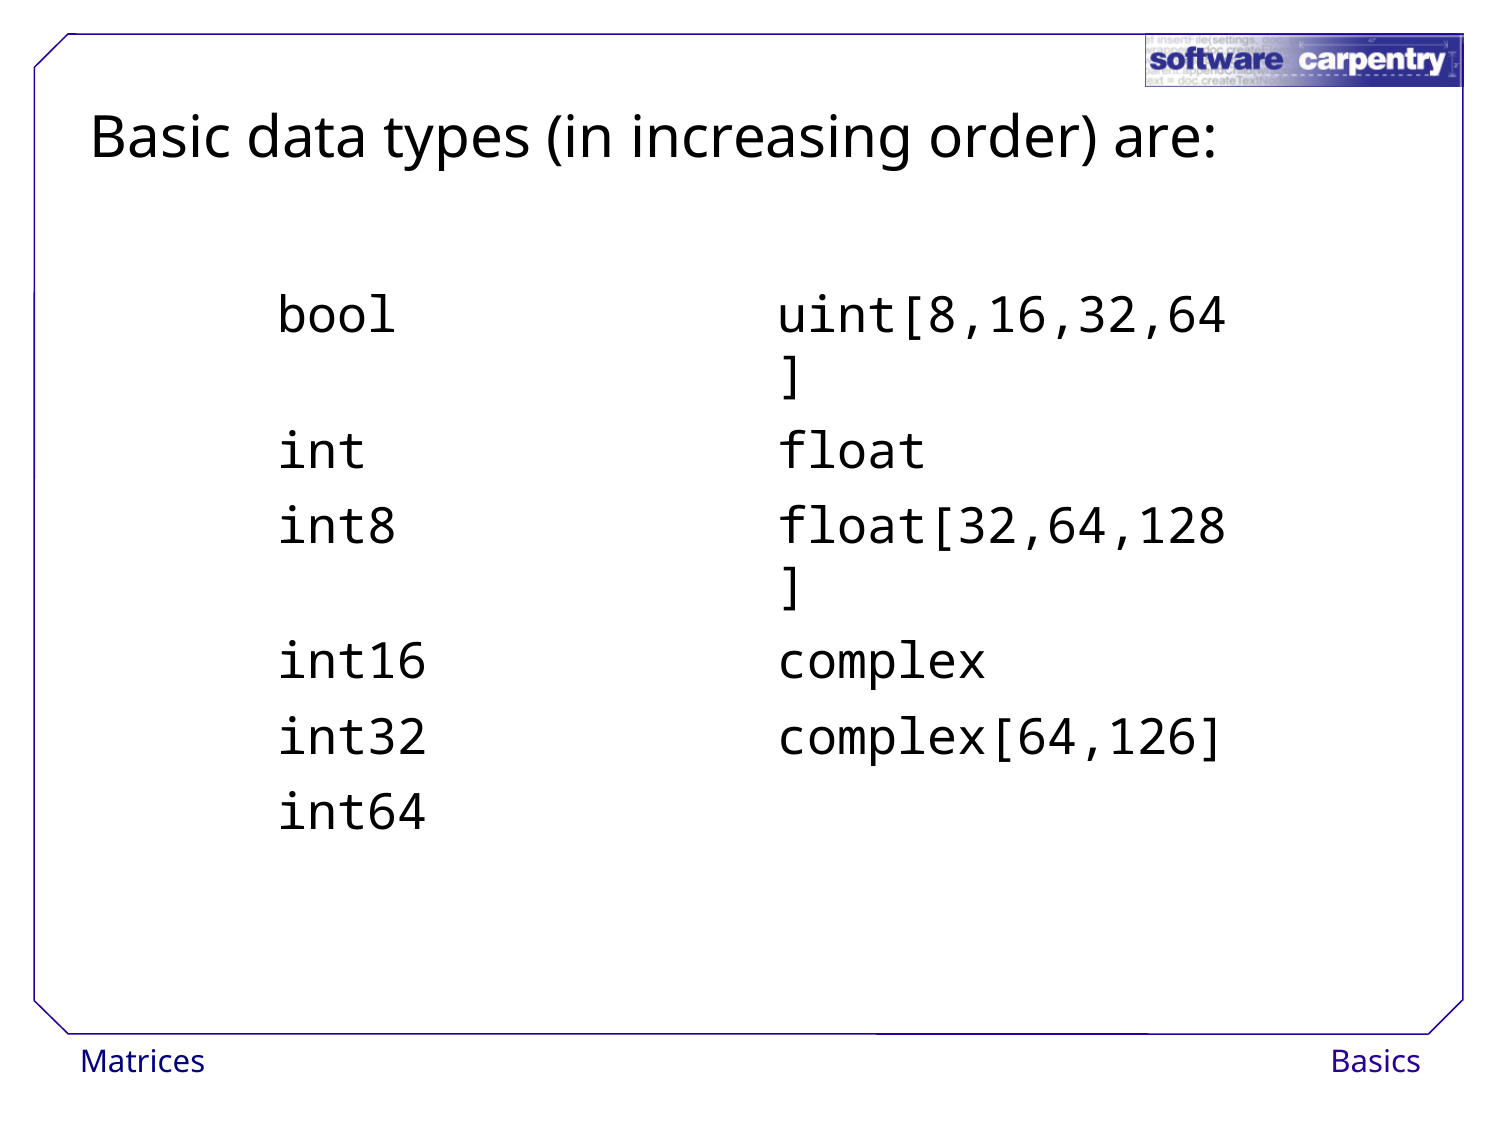

Basic data types (in increasing order) are:
| bool | uint[8,16,32,64] |
| --- | --- |
| int | float |
| int8 | float[32,64,128] |
| int16 | complex |
| int32 | complex[64,126] |
| int64 | |